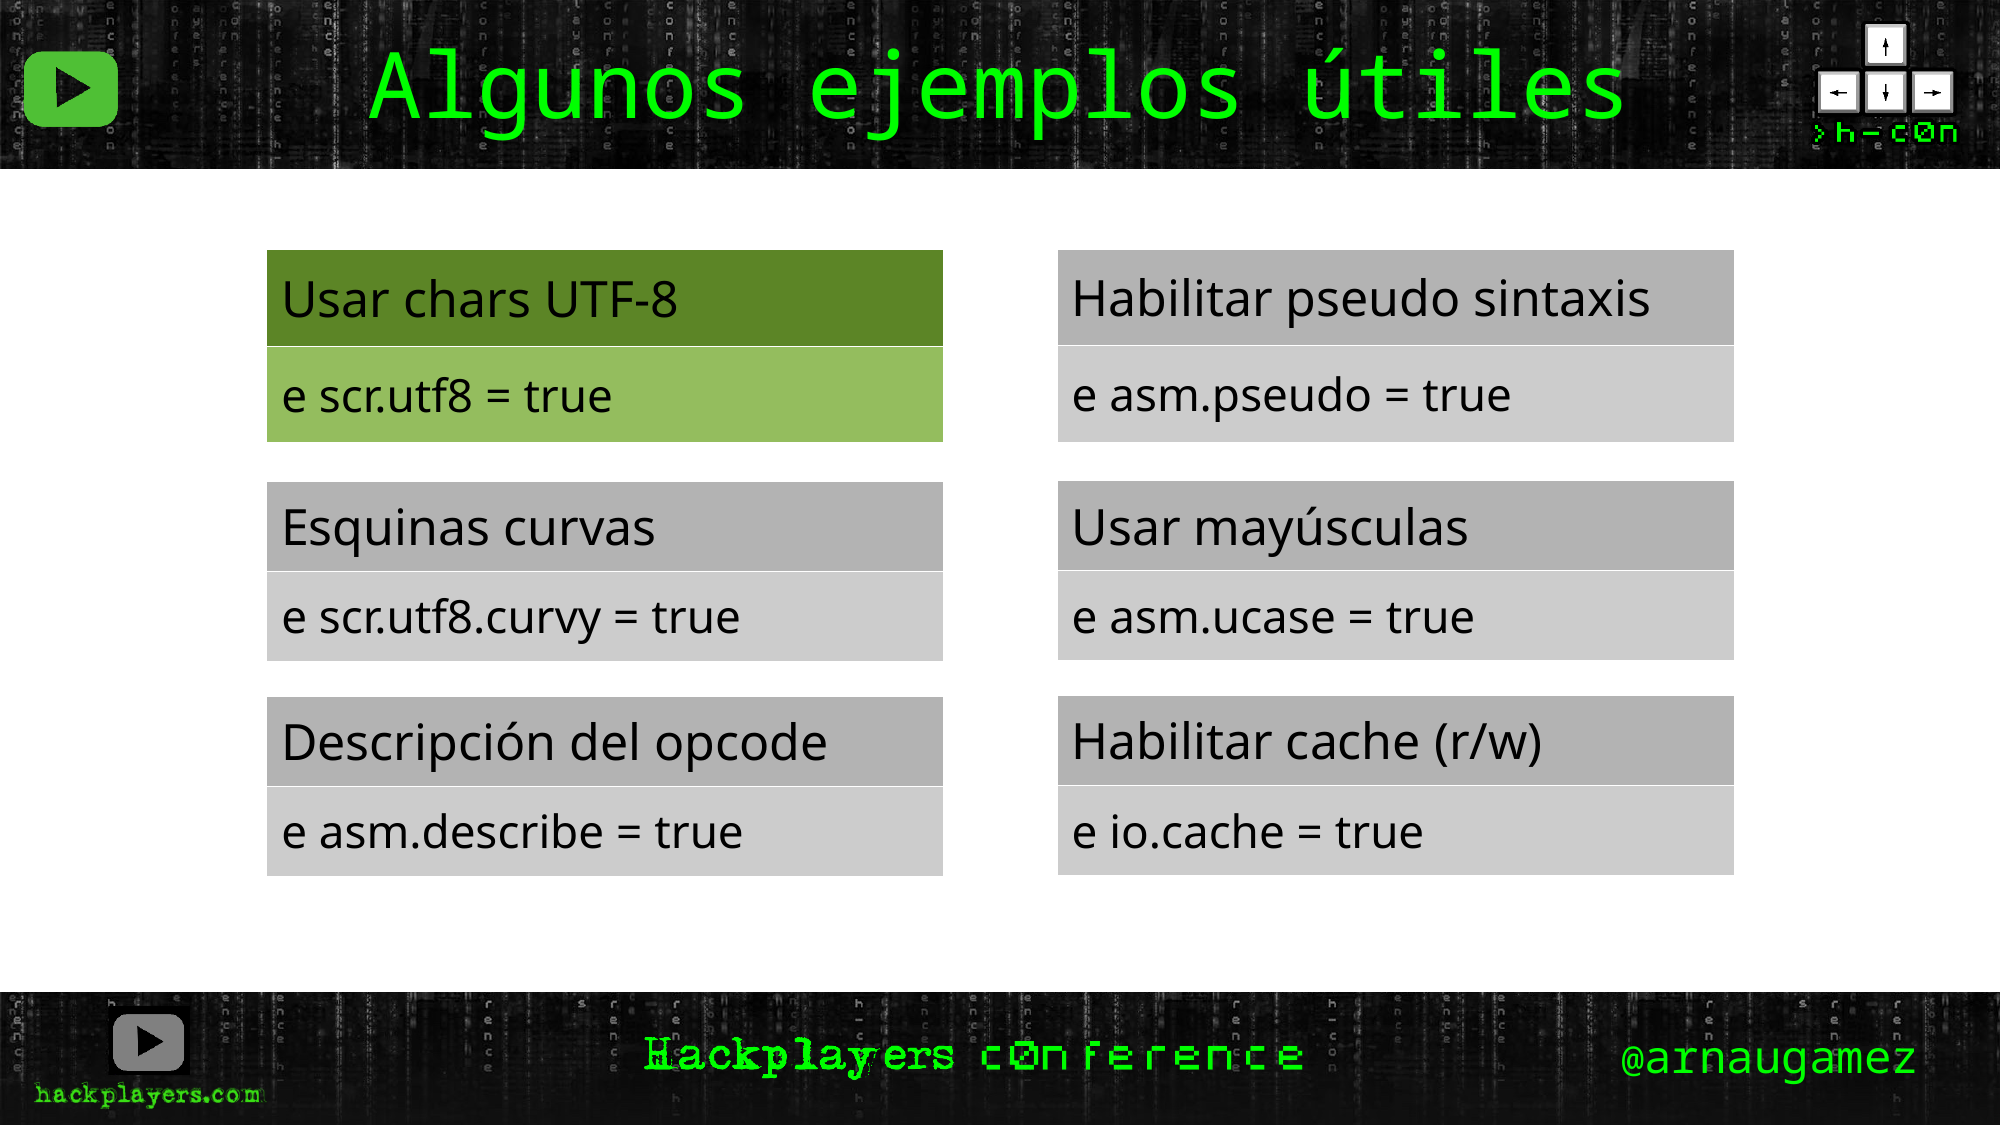

# Algunos ejemplos útiles
| Habilitar pseudo sintaxis |
| --- |
| e asm.pseudo = true |
| Usar chars UTF-8 |
| --- |
| e scr.utf8 = true |
| Usar mayúsculas |
| --- |
| e asm.ucase = true |
| Esquinas curvas |
| --- |
| e scr.utf8.curvy = true |
| Habilitar cache (r/w) |
| --- |
| e io.cache = true |
| Descripción del opcode |
| --- |
| e asm.describe = true |